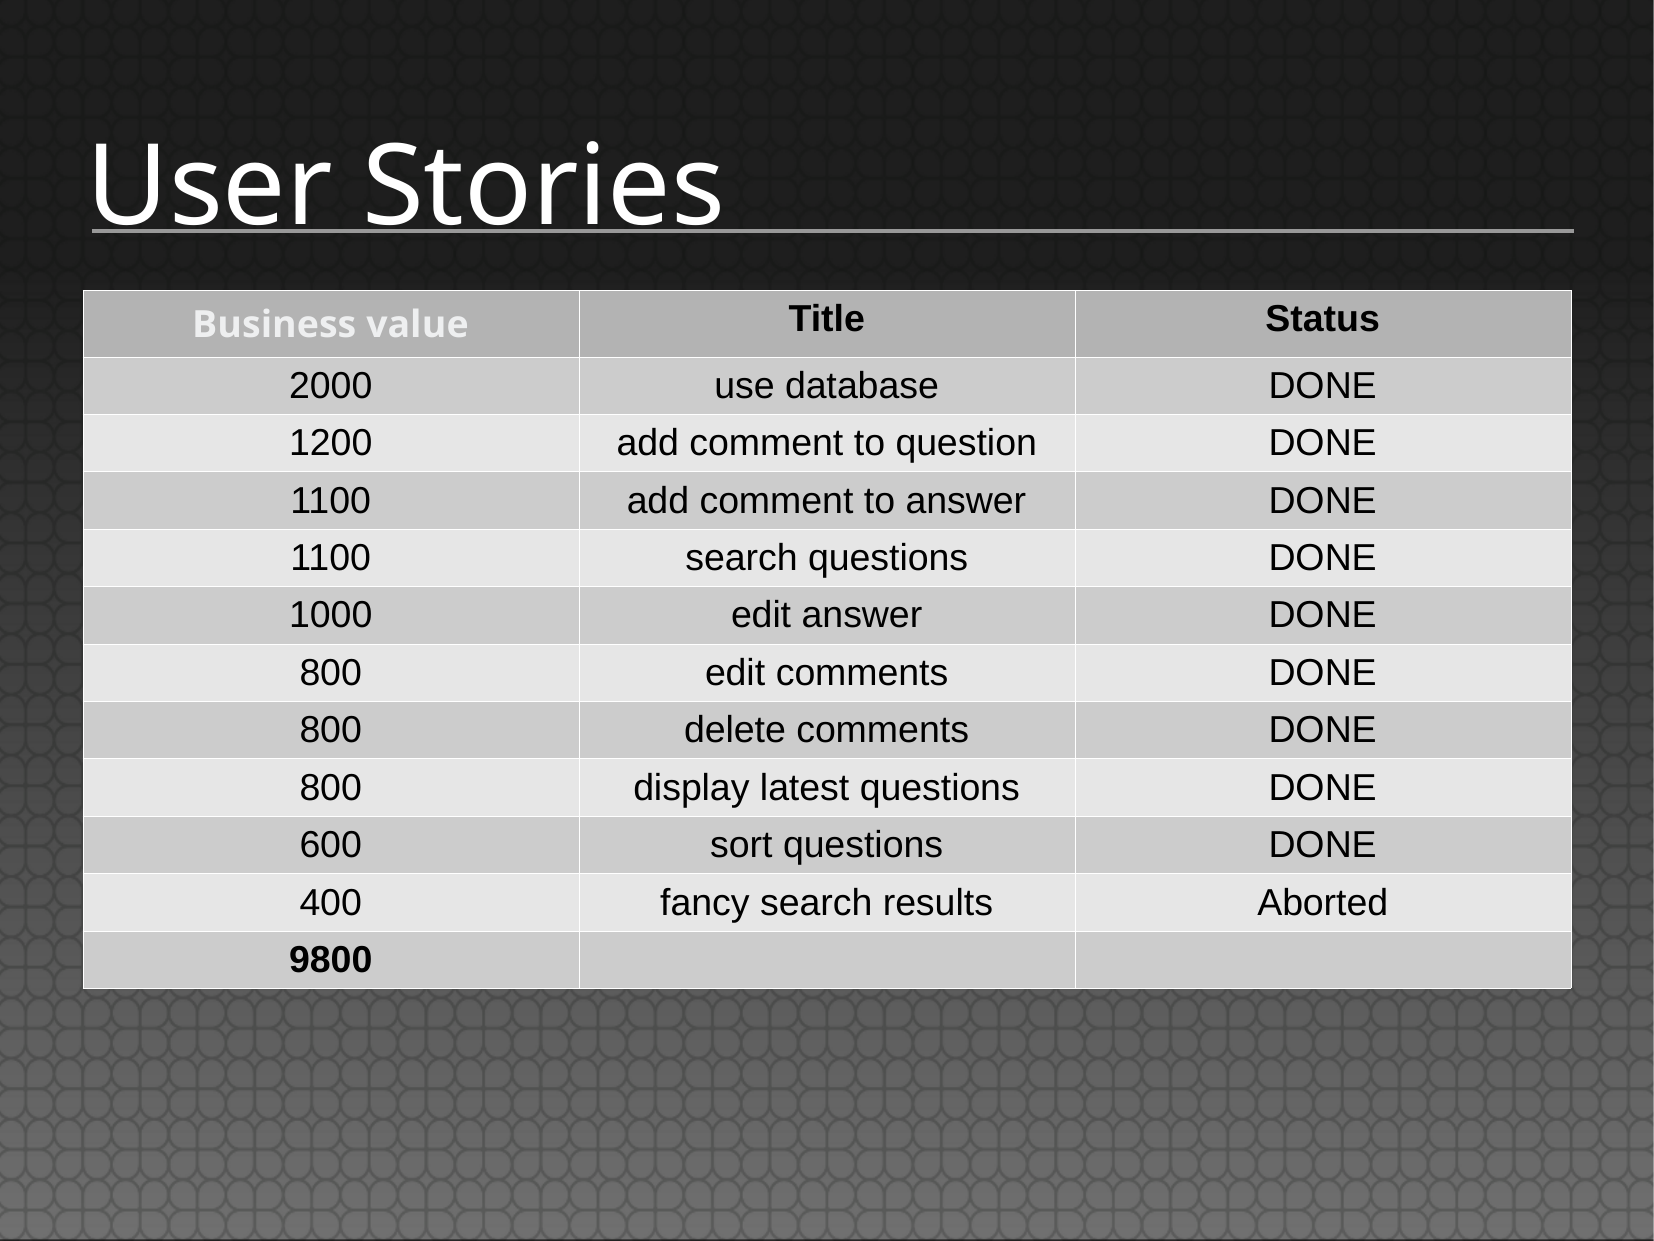

# User Stories
| Business value | Title | Status |
| --- | --- | --- |
| 2000 | use database | DONE |
| 1200 | add comment to question | DONE |
| 1100 | add comment to answer | DONE |
| 1100 | search questions | DONE |
| 1000 | edit answer | DONE |
| 800 | edit comments | DONE |
| 800 | delete comments | DONE |
| 800 | display latest questions | DONE |
| 600 | sort questions | DONE |
| 400 | fancy search results | Aborted |
| 9800 | | |